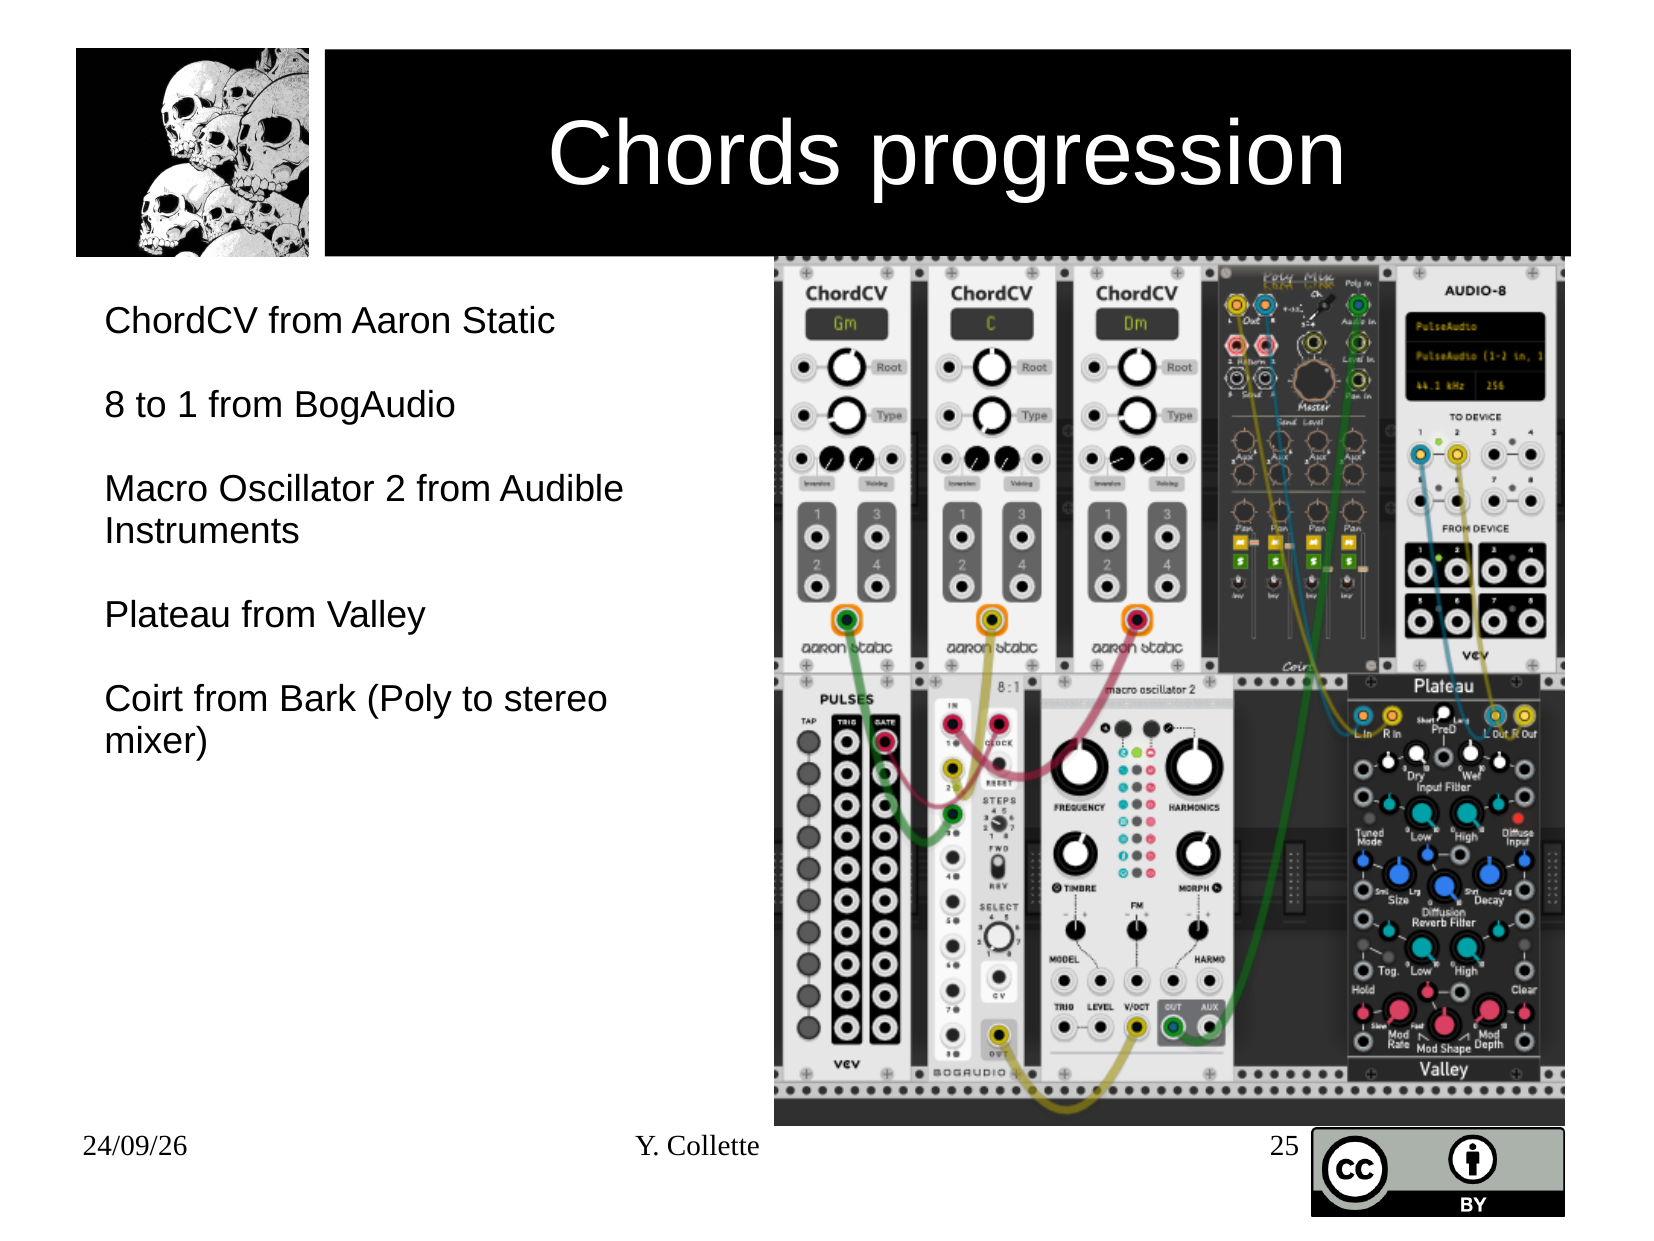

# Chords progression
ChordCV from Aaron Static
8 to 1 from BogAudio
Macro Oscillator 2 from Audible Instruments
Plateau from Valley
Coirt from Bark (Poly to stereo mixer)
Y. Collette
25